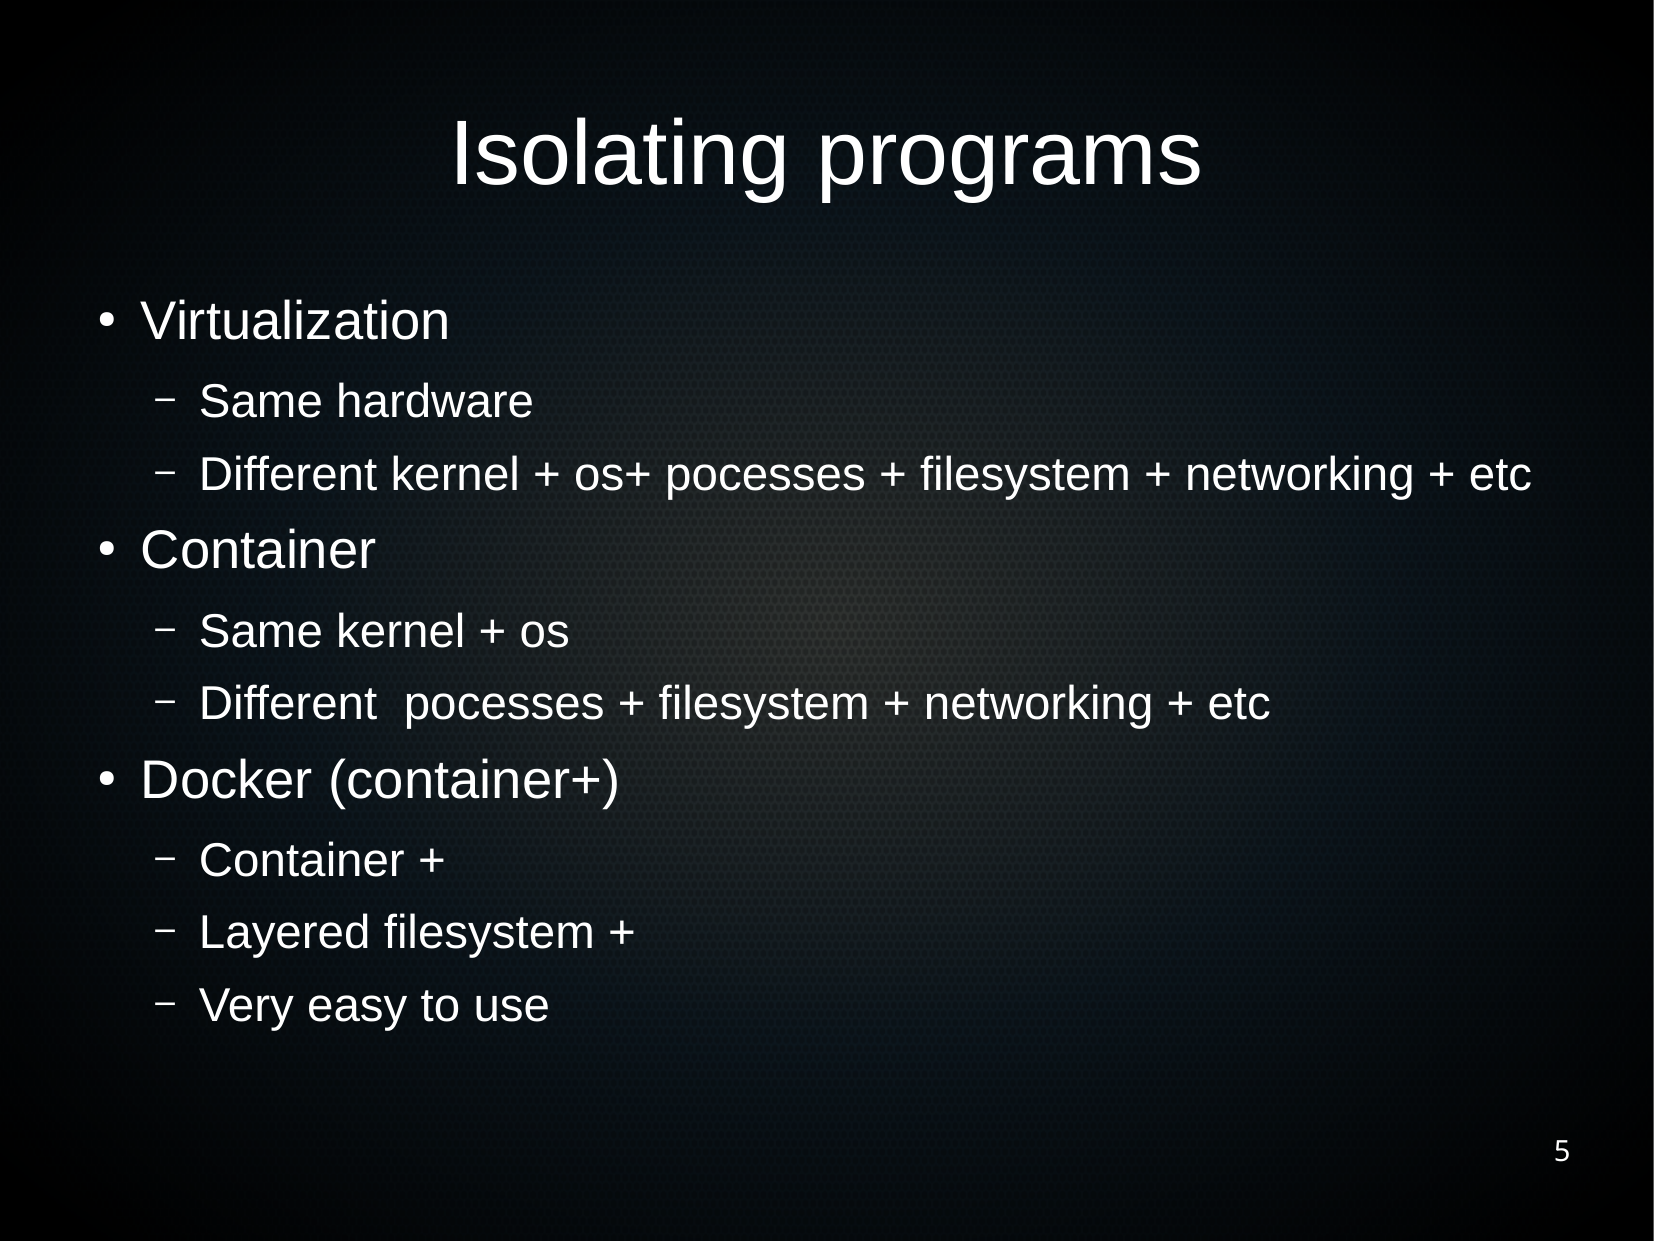

# Isolating programs
Virtualization
Same hardware
Different kernel + os+ pocesses + filesystem + networking + etc
Container
Same kernel + os
Different pocesses + filesystem + networking + etc
Docker (container+)
Container +
Layered filesystem +
Very easy to use
5